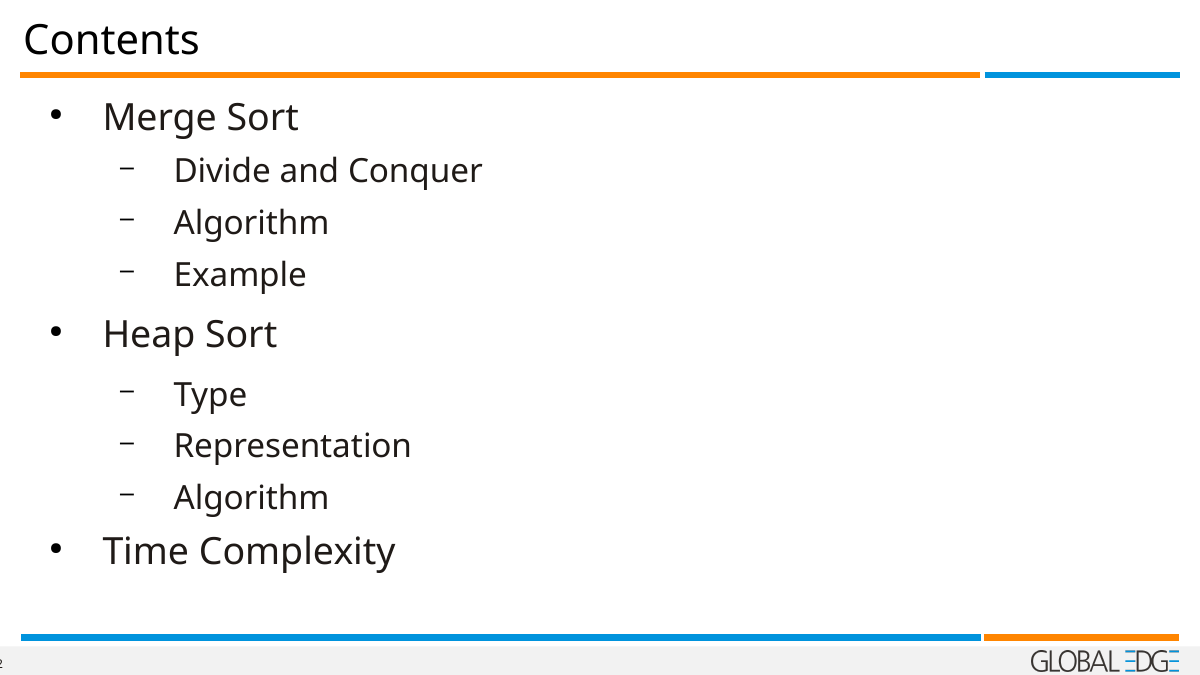

# Contents
Merge Sort
Divide and Conquer
Algorithm
Example
Heap Sort
Type
Representation
Algorithm
Time Complexity